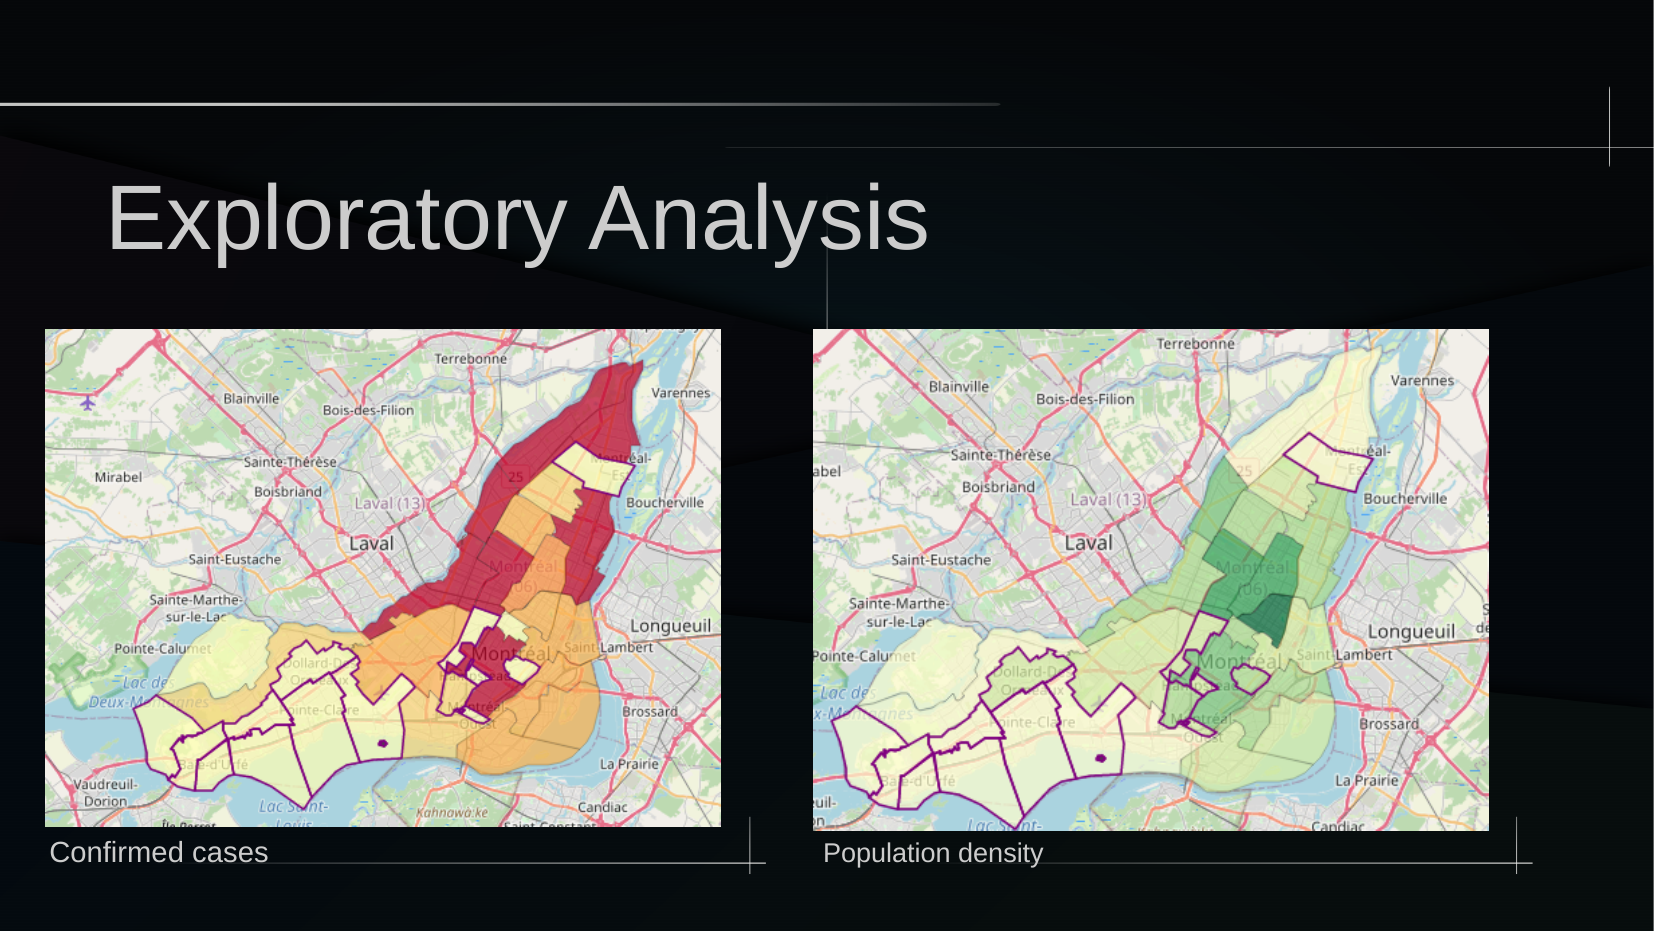

# Exploratory Analysis
Confirmed cases
Population density